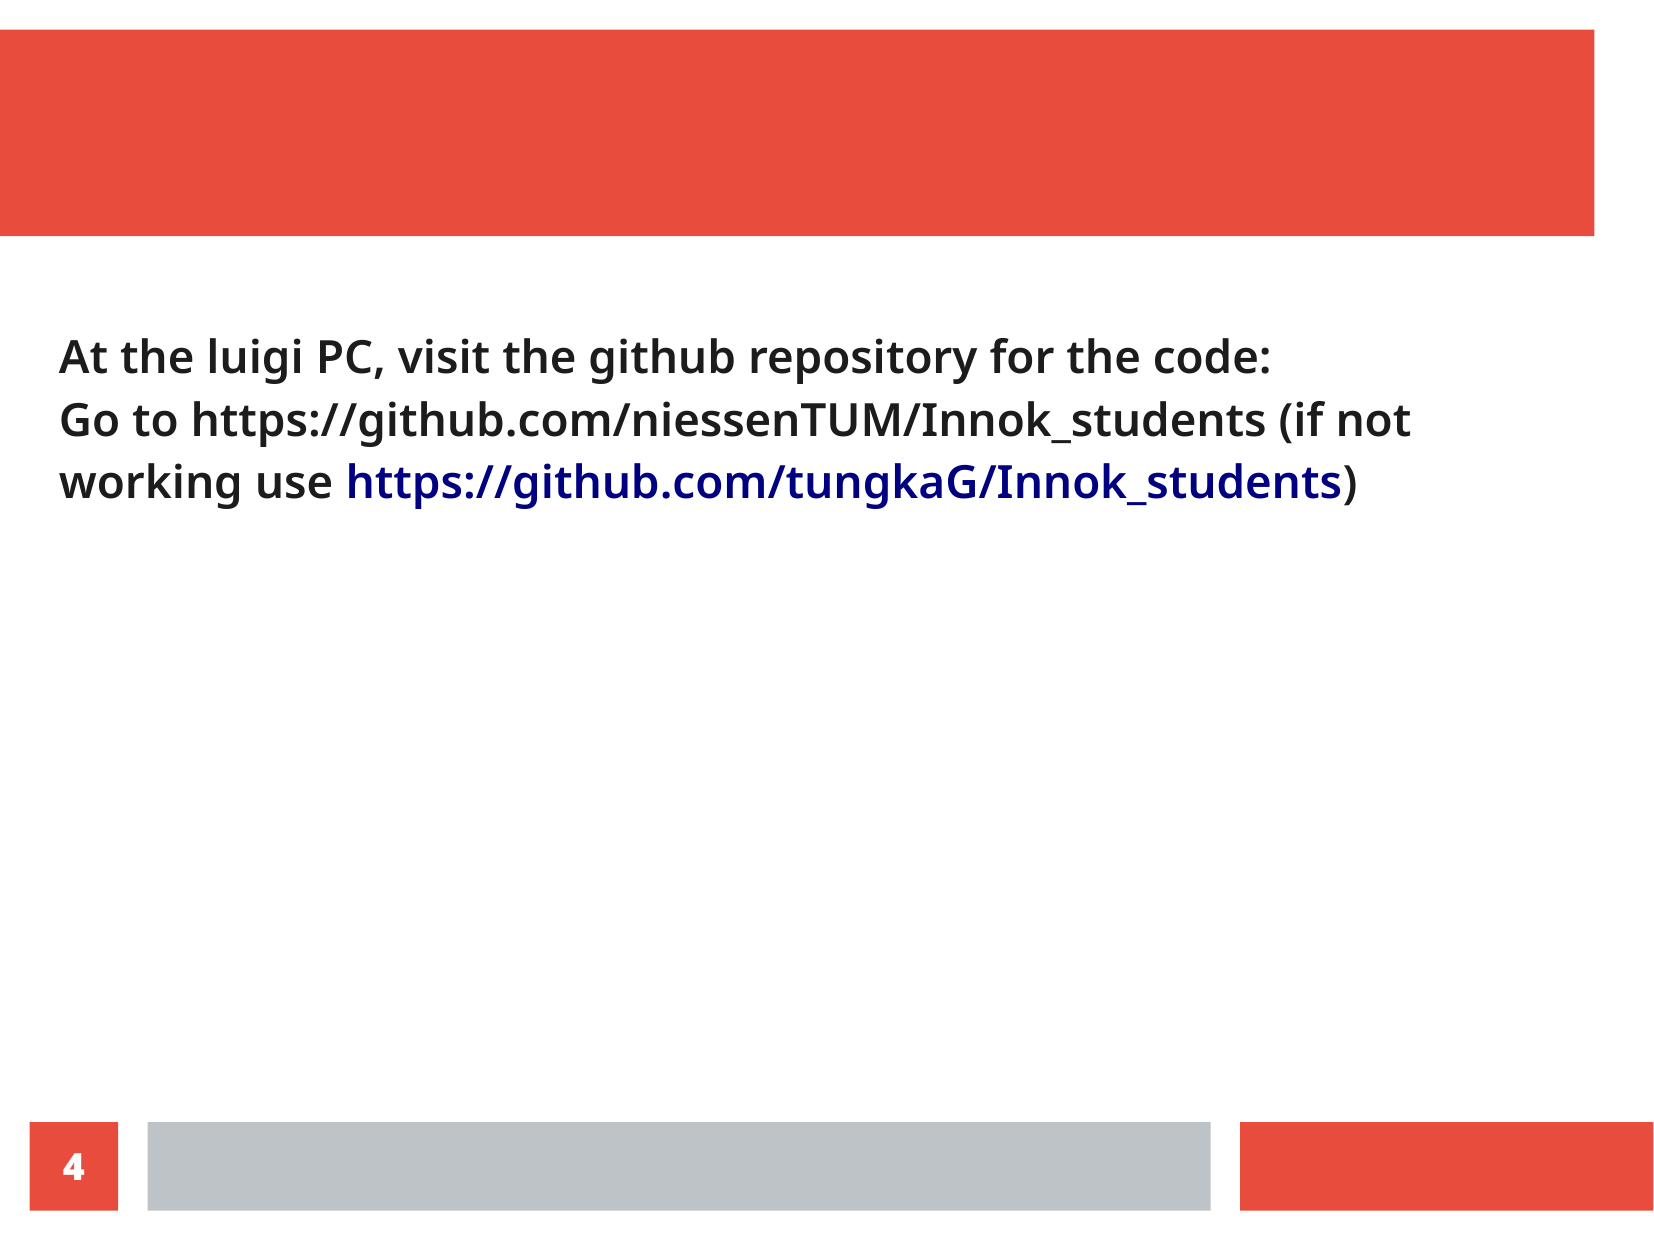

#
At the luigi PC, visit the github repository for the code:
Go to https://github.com/niessenTUM/Innok_students (if not working use https://github.com/tungkaG/Innok_students)
4